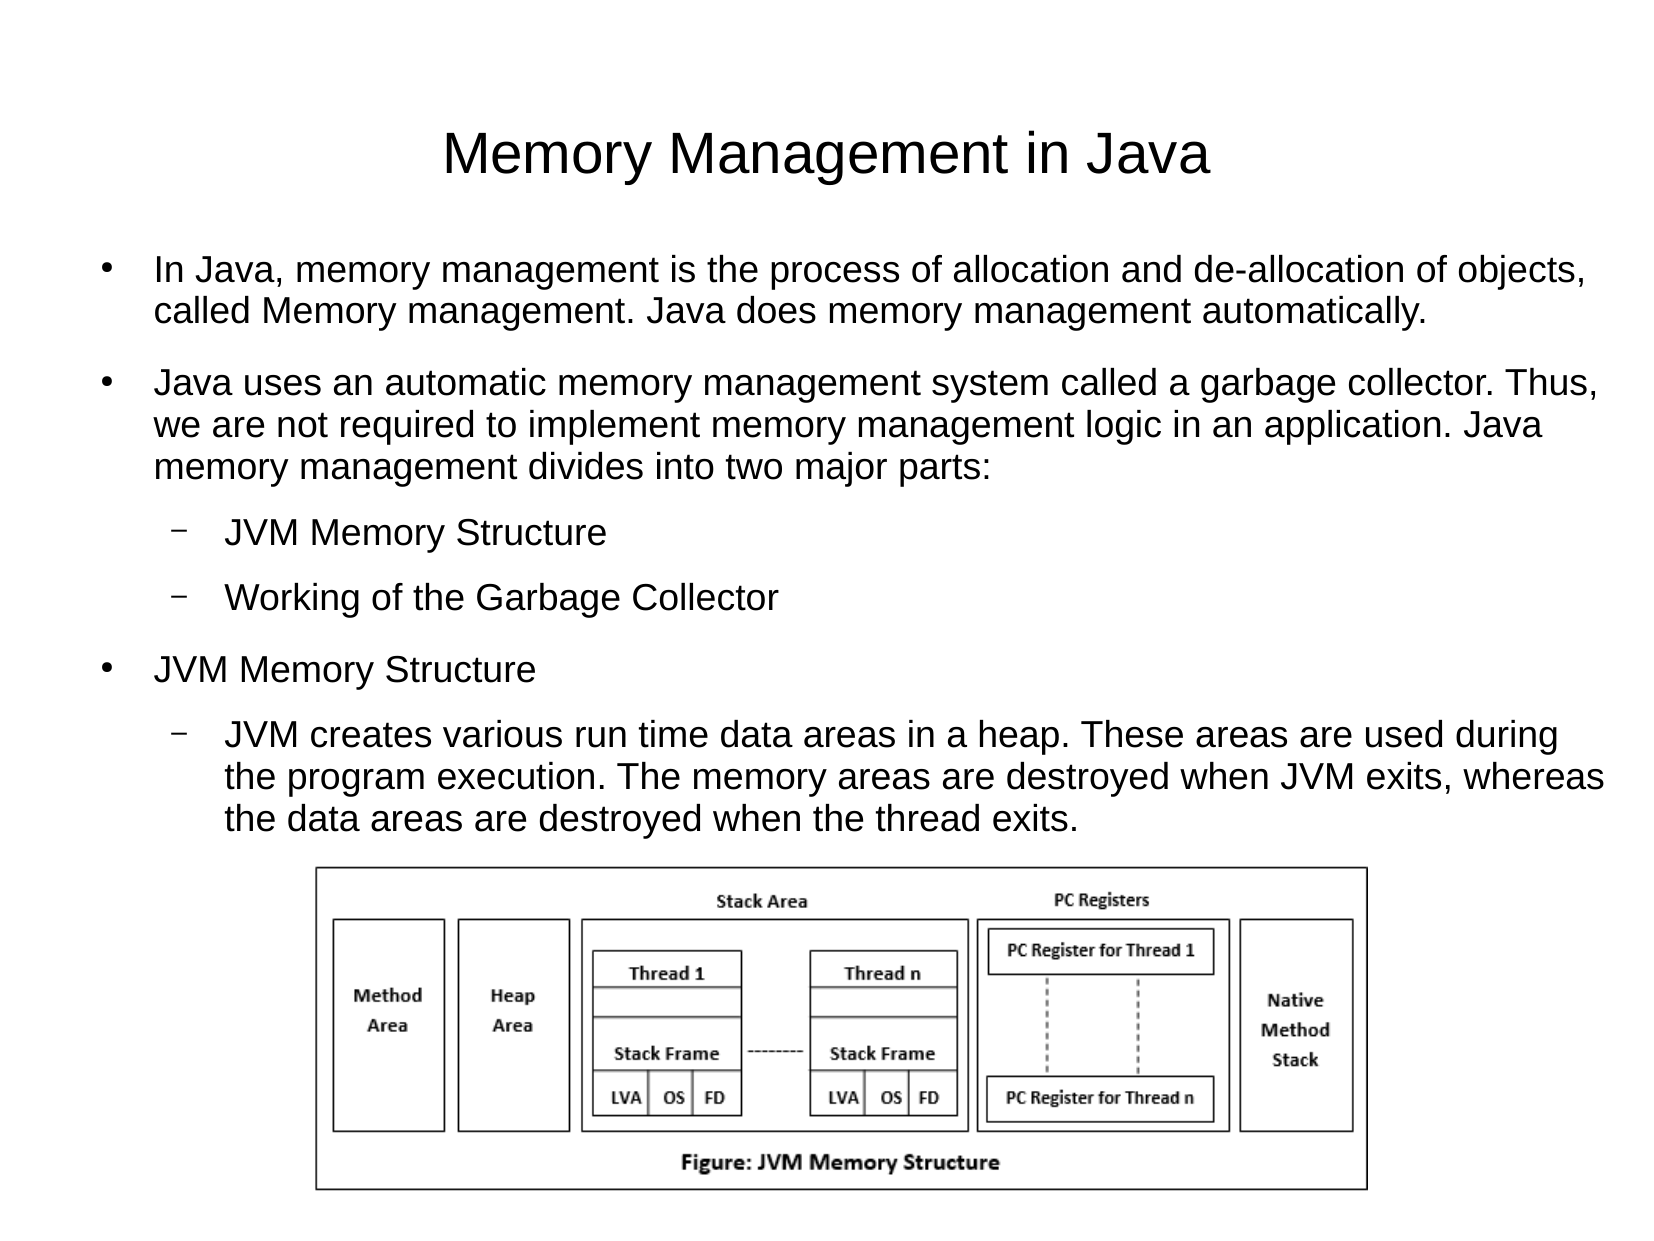

# Memory Management in Java
In Java, memory management is the process of allocation and de-allocation of objects, called Memory management. Java does memory management automatically.
Java uses an automatic memory management system called a garbage collector. Thus, we are not required to implement memory management logic in an application. Java memory management divides into two major parts:
JVM Memory Structure
Working of the Garbage Collector
JVM Memory Structure
JVM creates various run time data areas in a heap. These areas are used during the program execution. The memory areas are destroyed when JVM exits, whereas the data areas are destroyed when the thread exits.